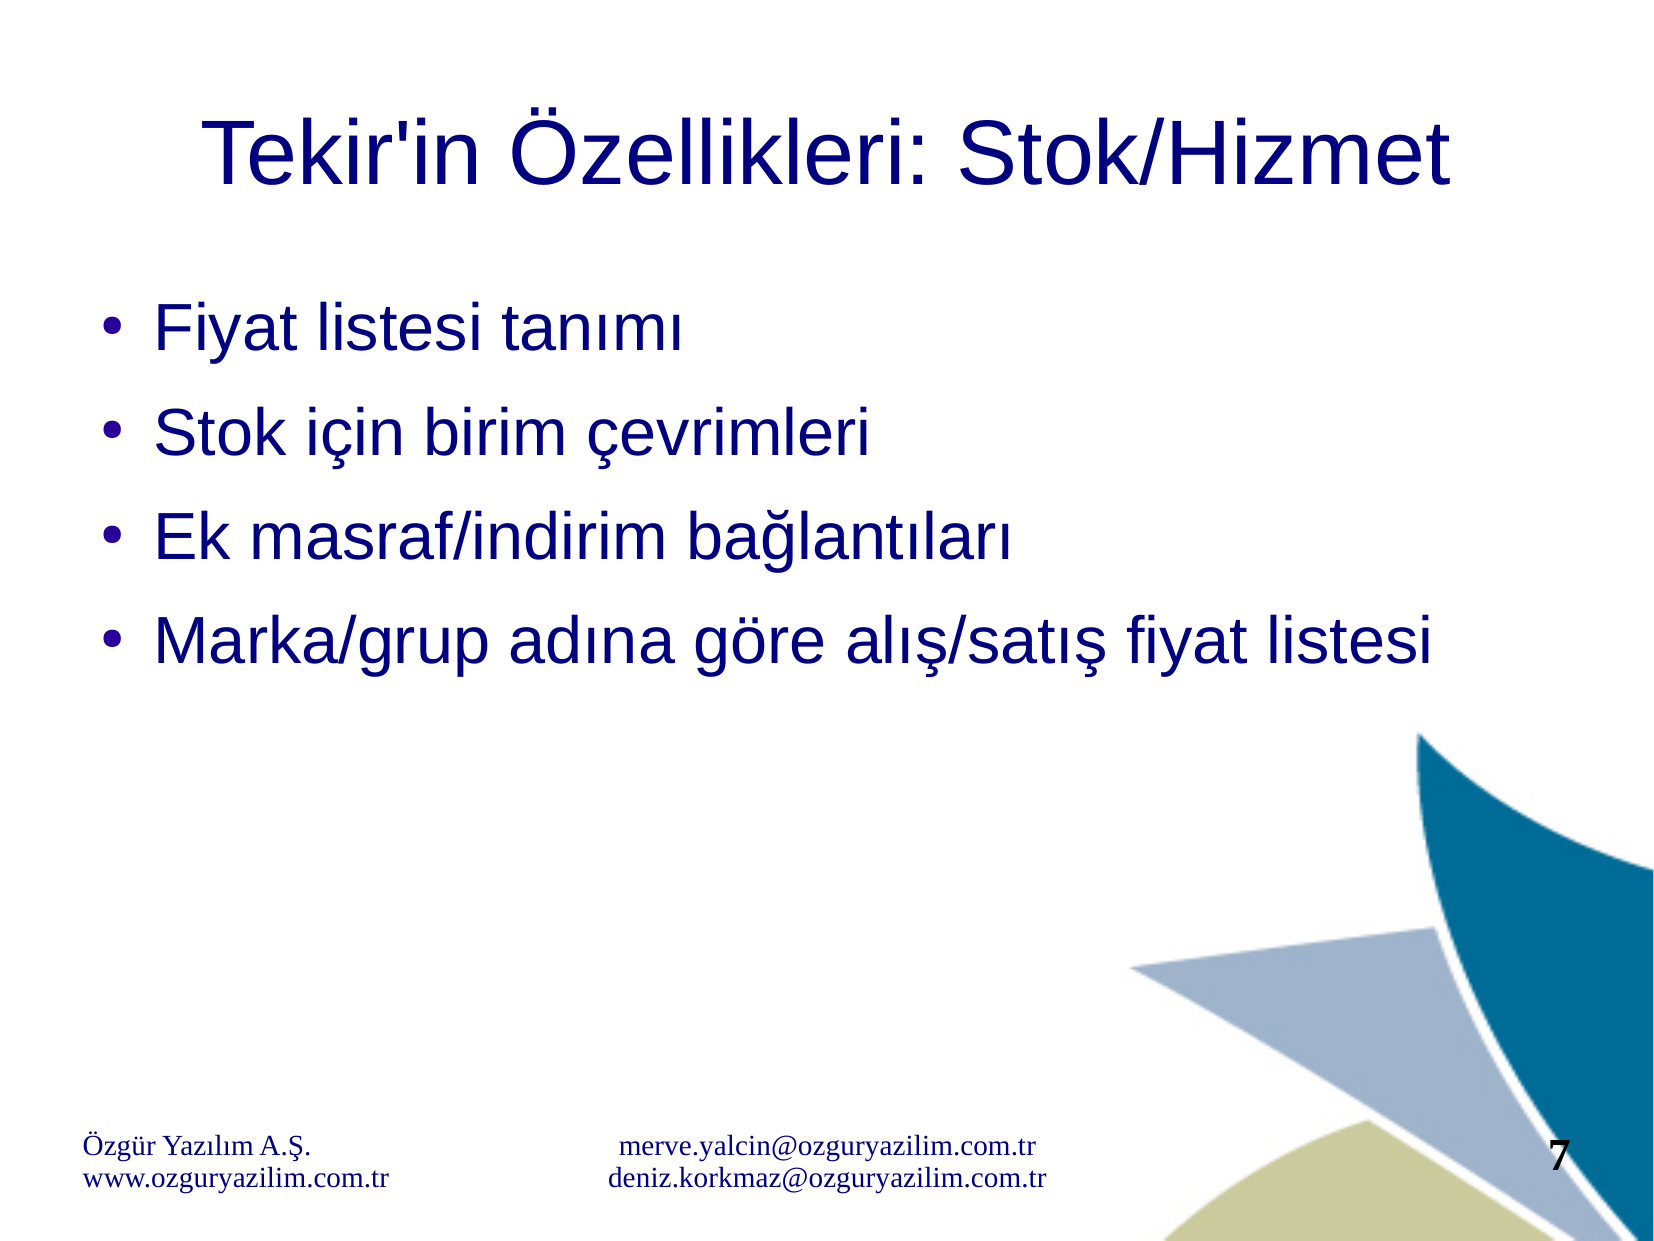

# Tekir'in Özellikleri: Stok/Hizmet
Fiyat listesi tanımı
Stok için birim çevrimleri
Ek masraf/indirim bağlantıları
Marka/grup adına göre alış/satış fiyat listesi
7